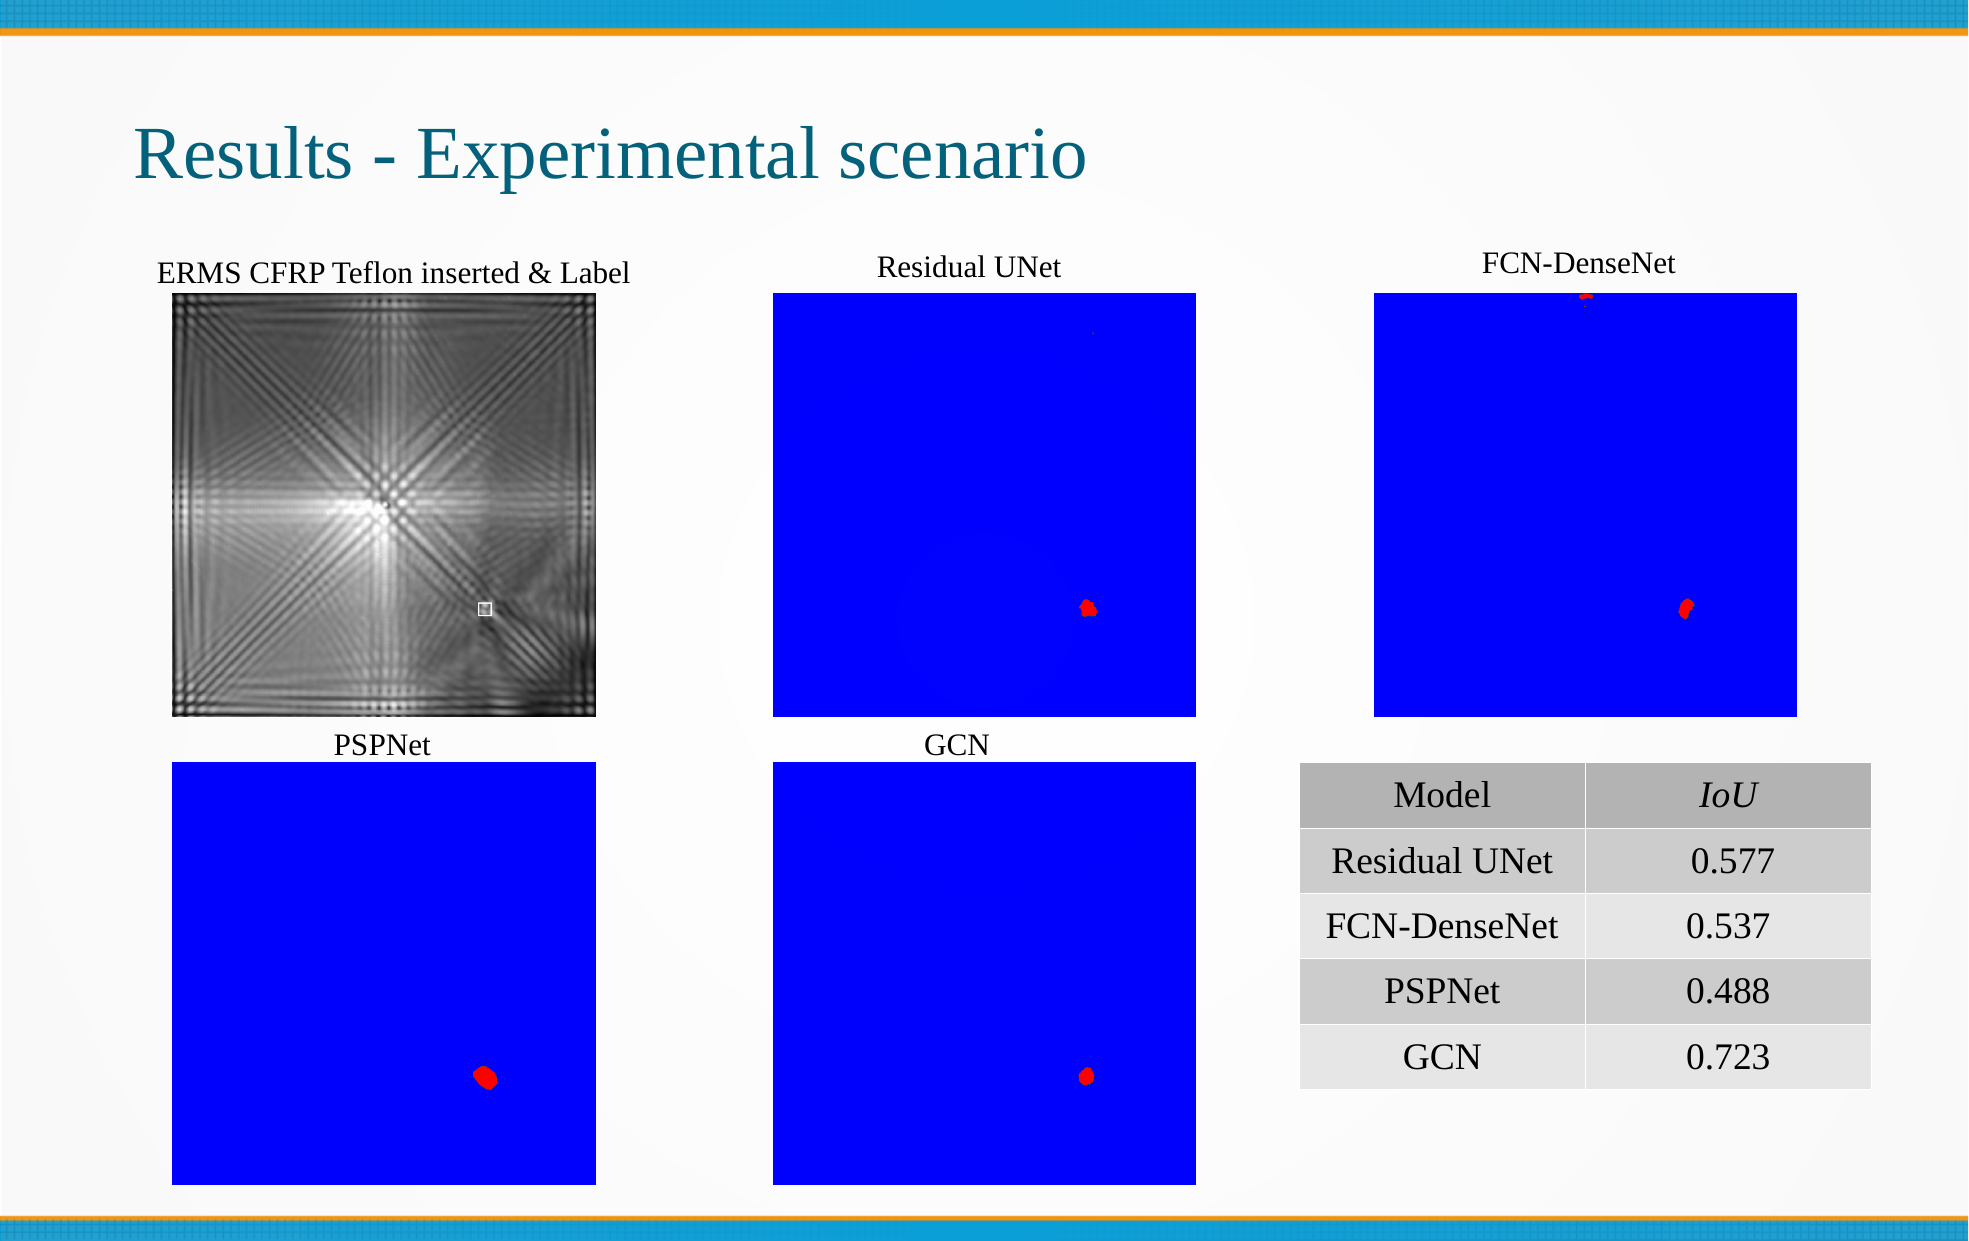

# Results - Experimental scenario
FCN-DenseNet
Residual UNet
ERMS CFRP Teflon inserted & Label
PSPNet
GCN
| | | | | |
| --- | --- | --- | --- | --- |
| | | | | |
| Model | IoU |
| --- | --- |
| Residual UNet | 0.577 |
| FCN-DenseNet | 0.537 |
| PSPNet | 0.488 |
| GCN | 0.723 |